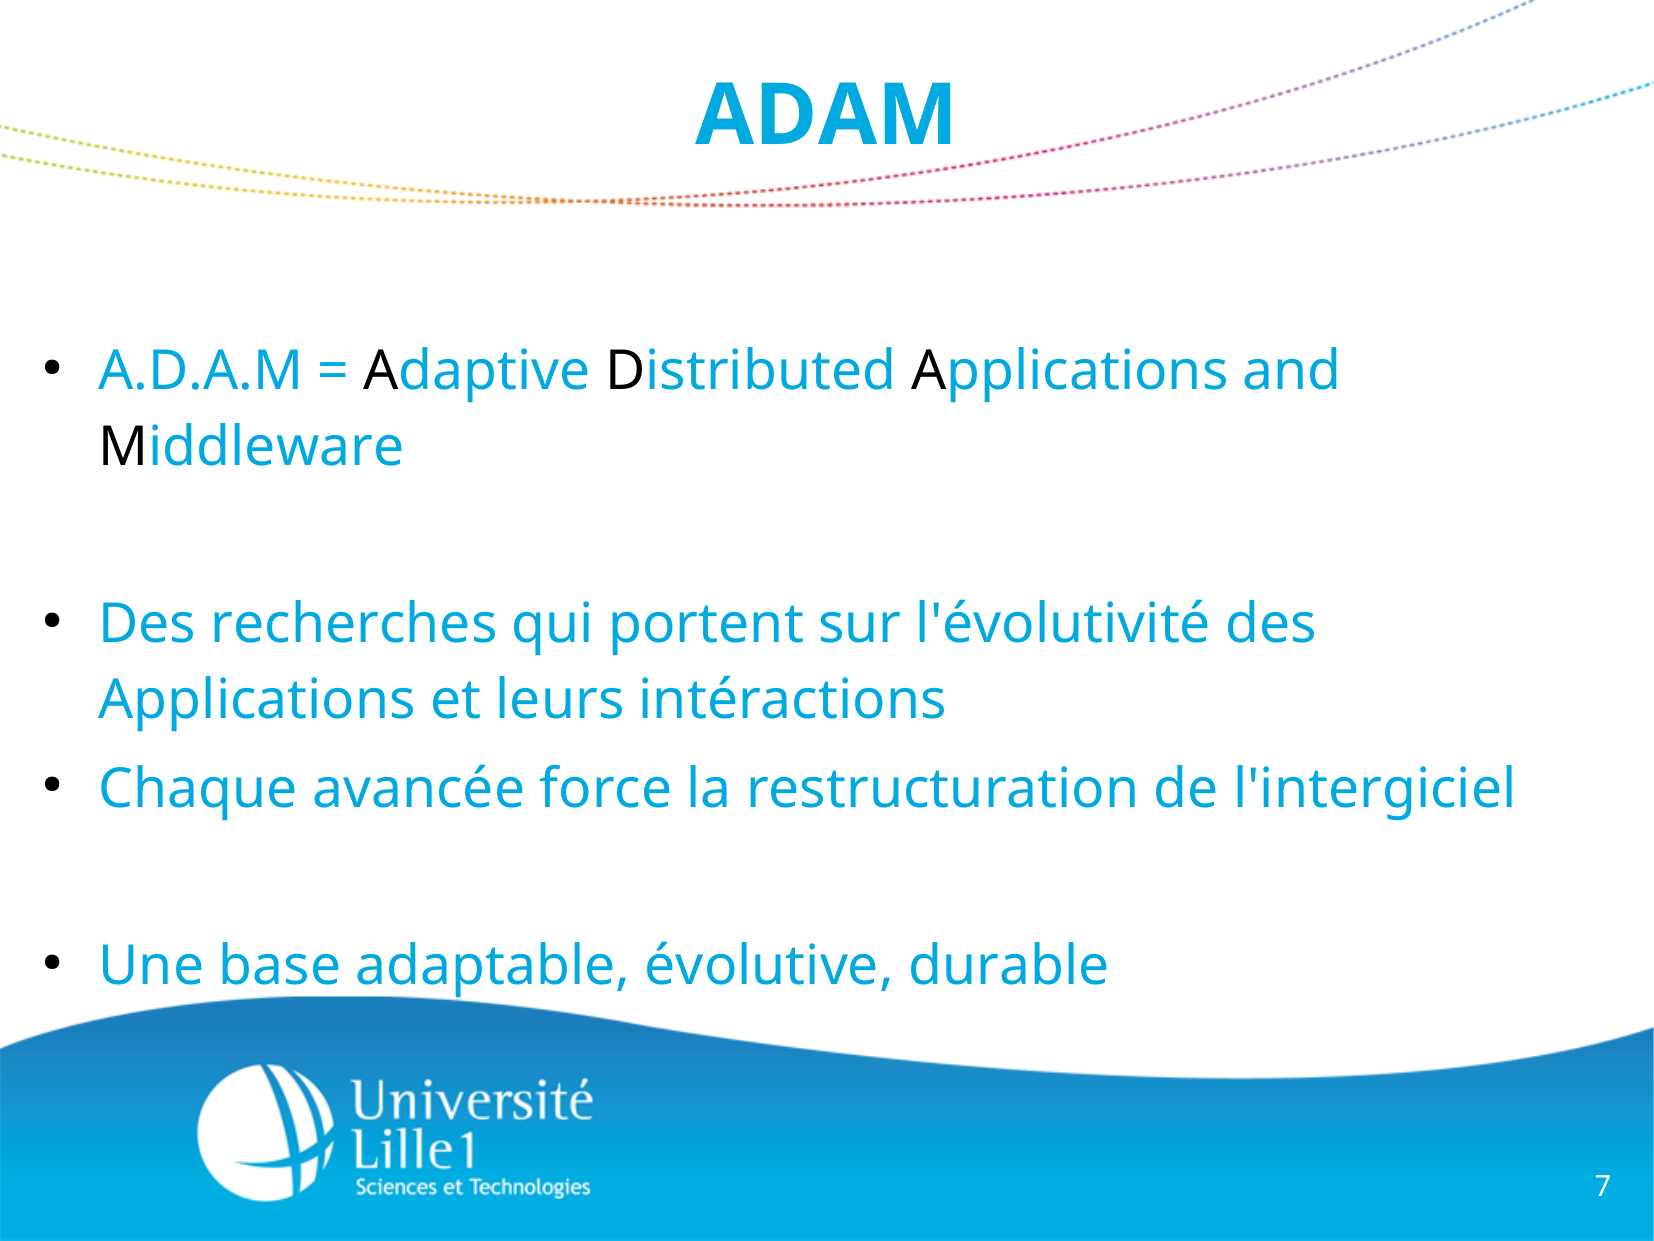

# ADAM
A.D.A.M = Adaptive Distributed Applications and Middleware
Des recherches qui portent sur l'évolutivité des Applications et leurs intéractions
Chaque avancée force la restructuration de l'intergiciel
Une base adaptable, évolutive, durable
7